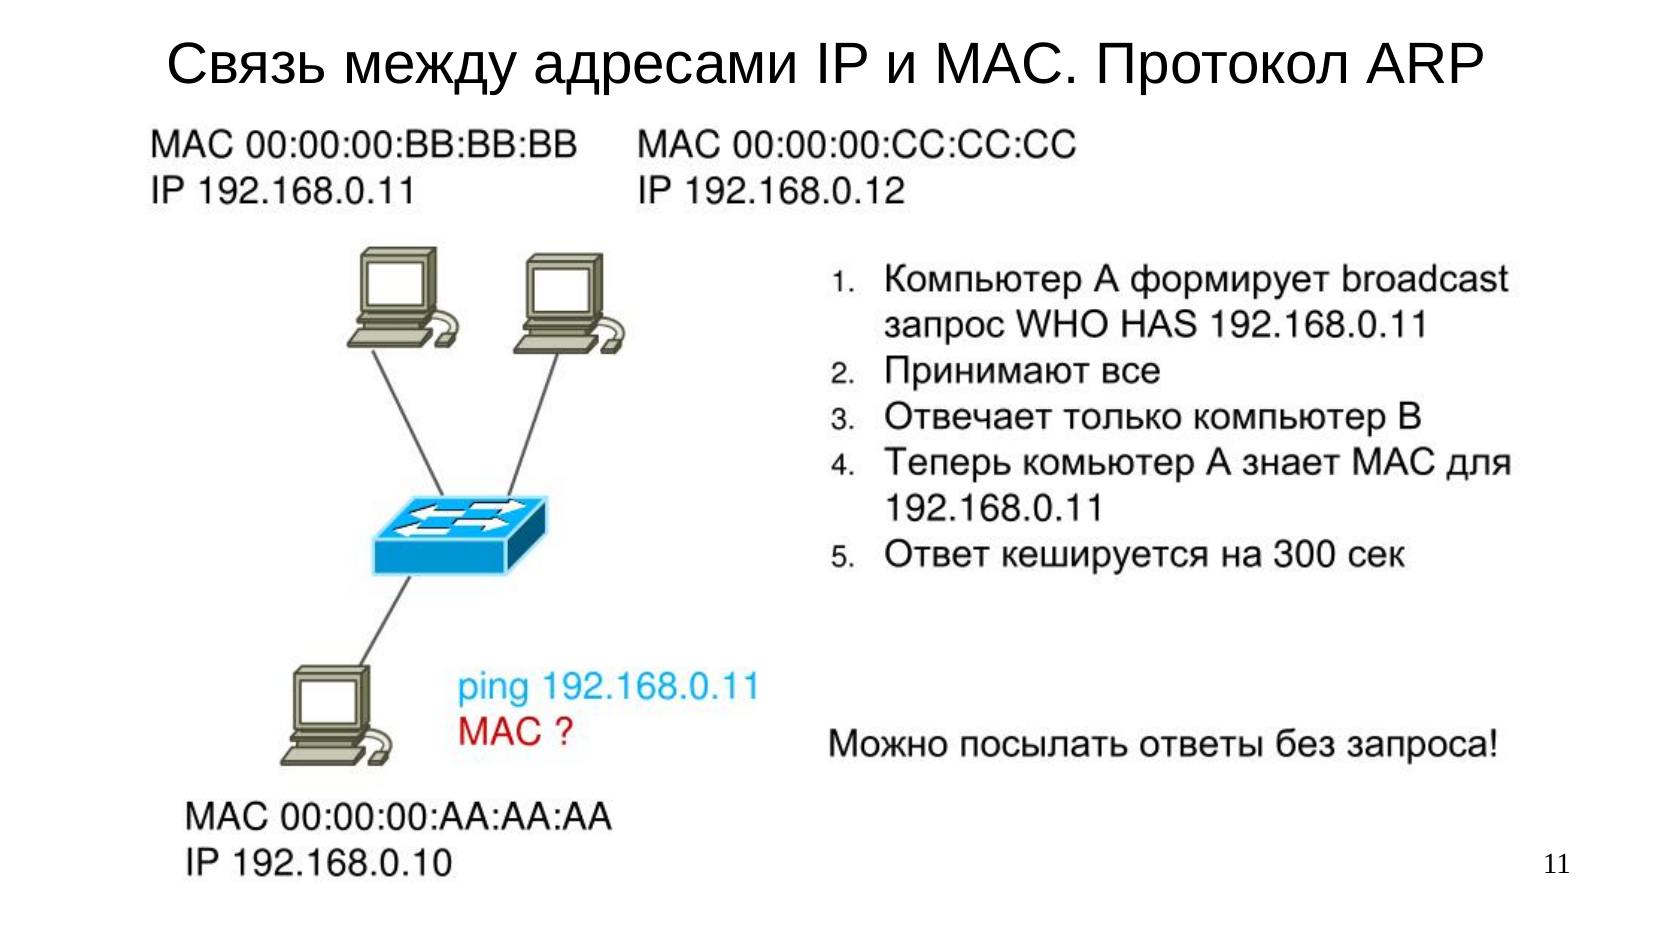

# Связь между адресами IP и MAC. Протокол ARP
11